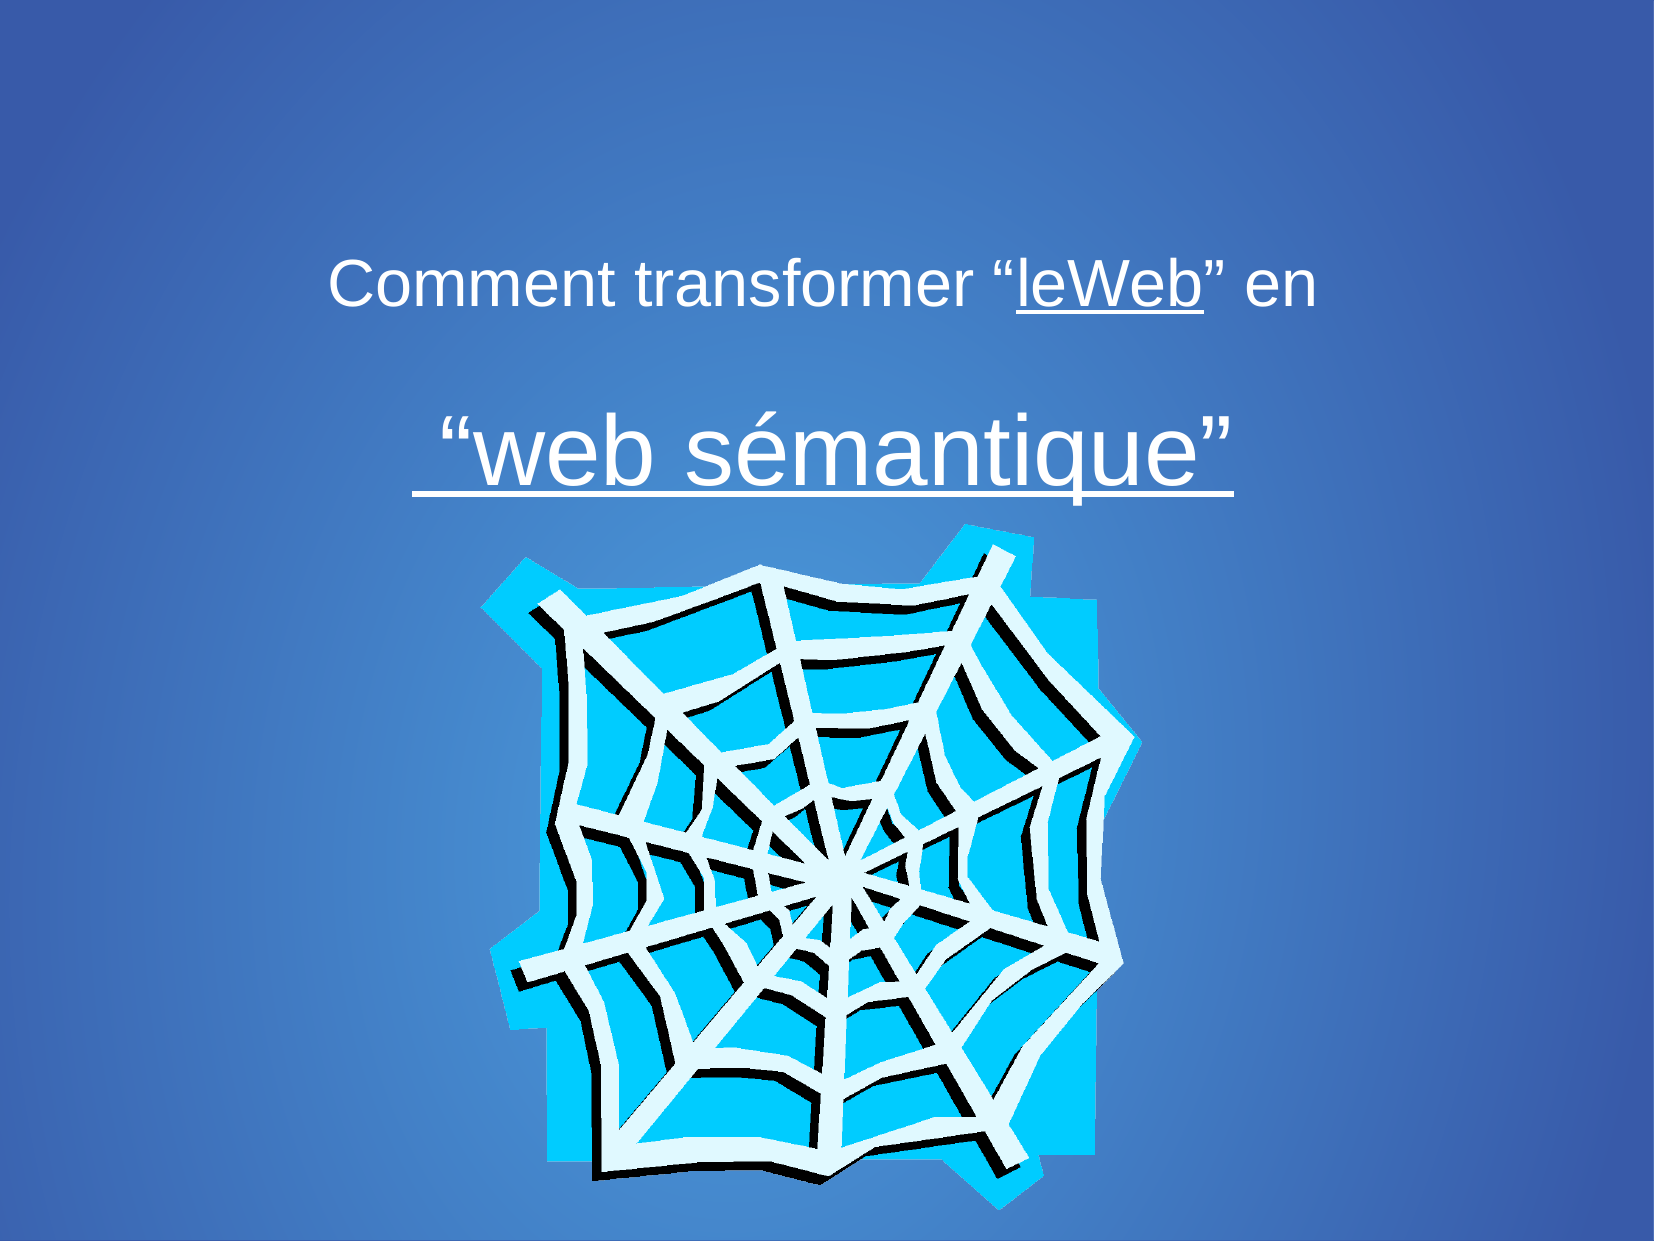

# Comment transformer “leWeb” en
 “web sémantique”